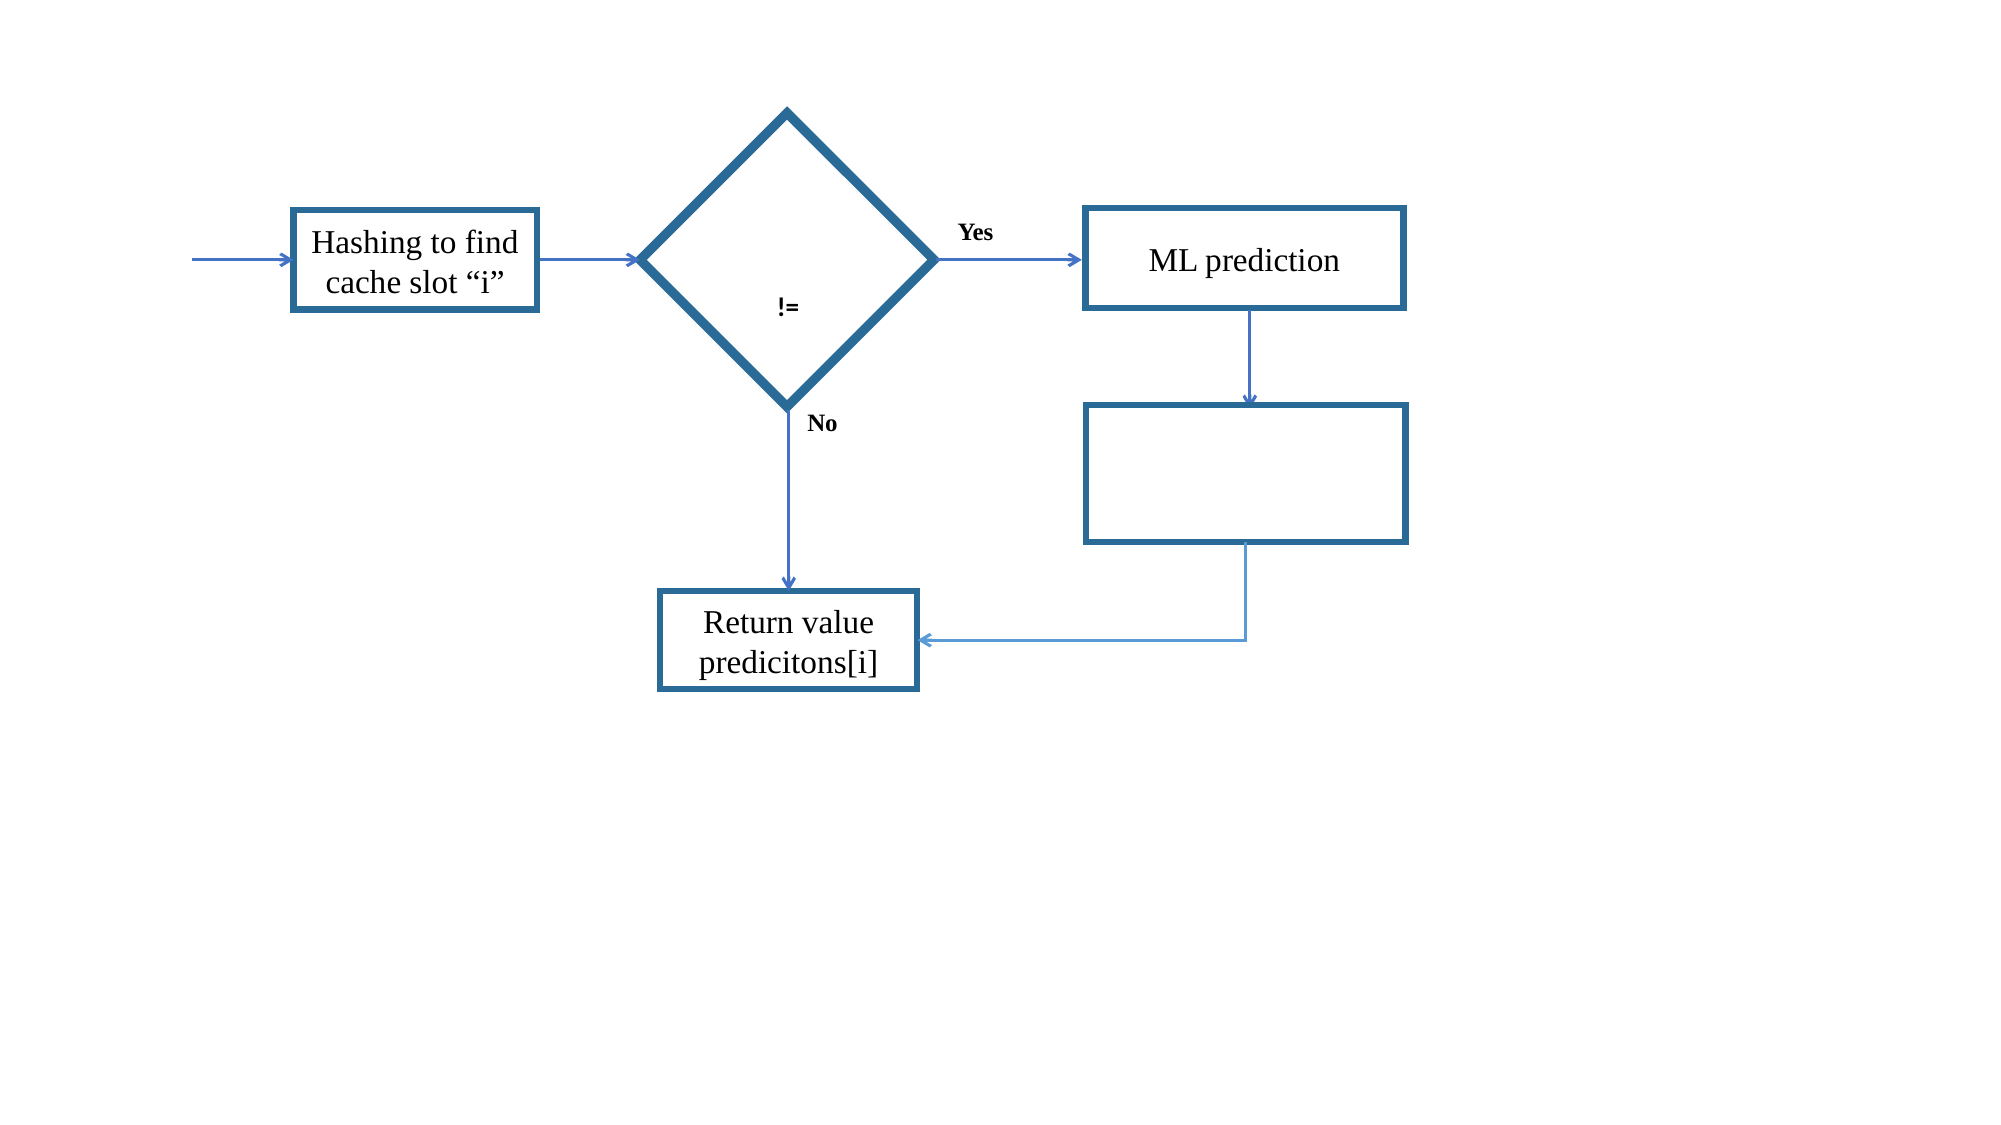

!=
Yes
ML prediction
Hashing to find cache slot “i”
No
No
Return value predicitons[i]